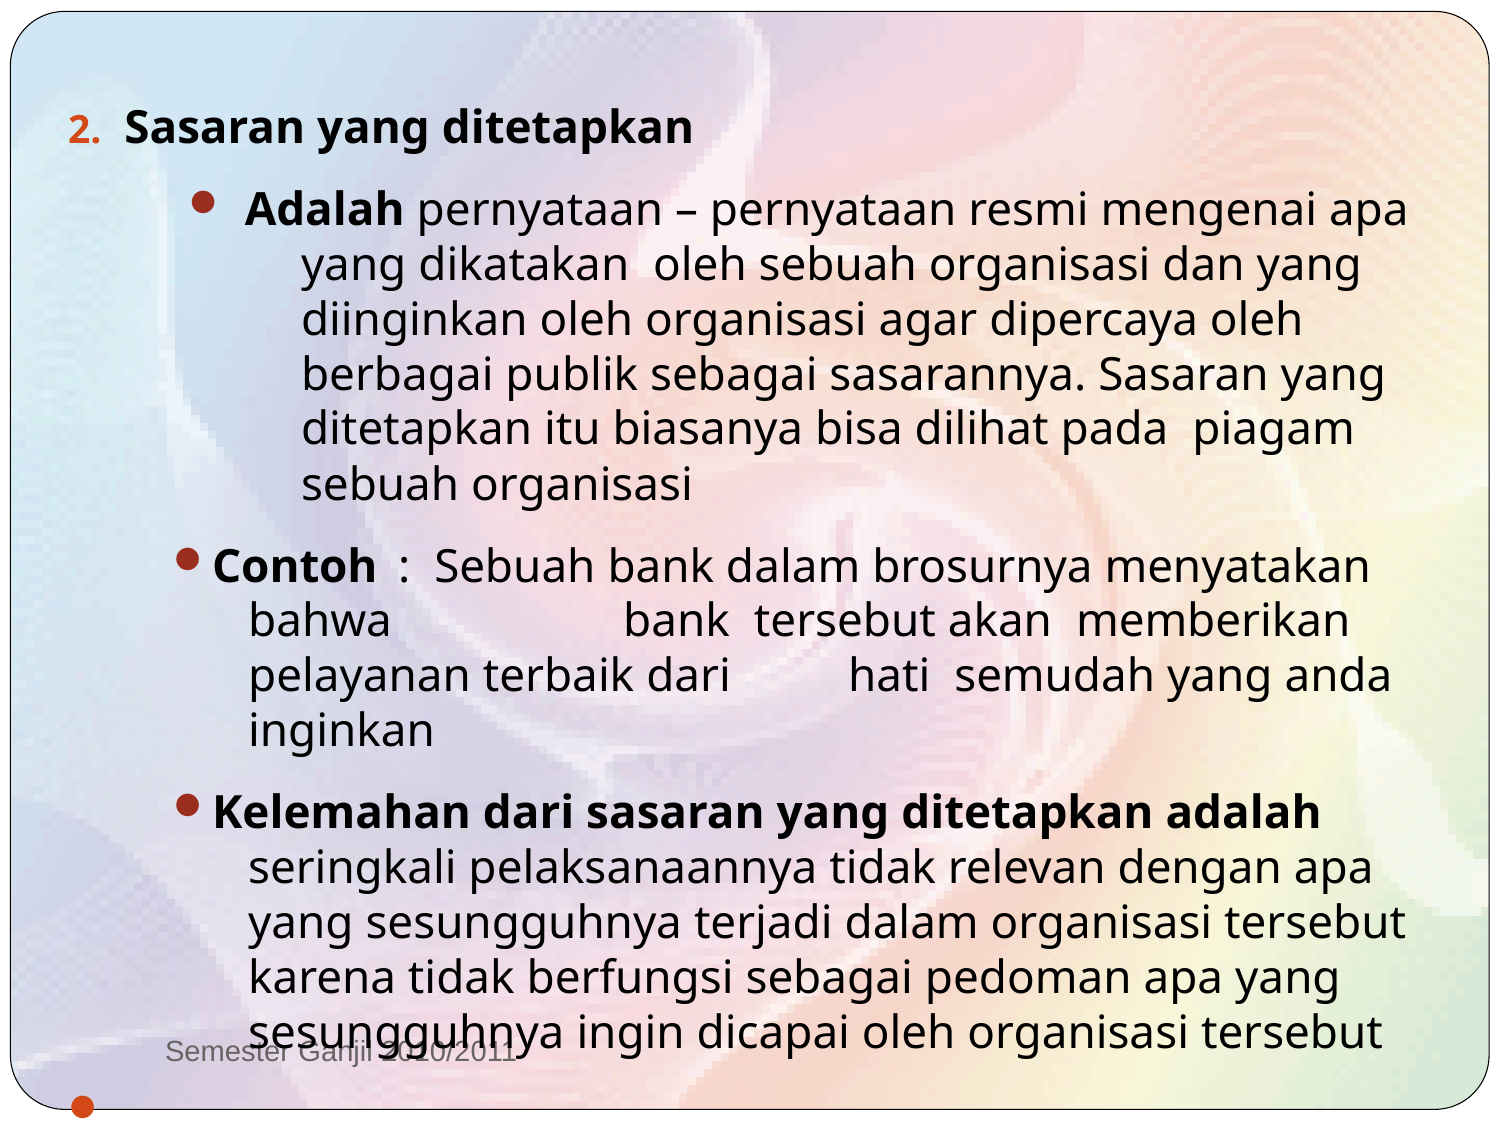

# Sasaran yang ditetapkan
Adalah pernyataan – pernyataan resmi mengenai apa yang dikatakan oleh sebuah organisasi dan yang diinginkan oleh organisasi agar dipercaya oleh berbagai publik sebagai sasarannya. Sasaran yang ditetapkan itu biasanya bisa dilihat pada piagam sebuah organisasi
Contoh	: Sebuah bank dalam brosurnya menyatakan bahwa 			bank tersebut akan memberikan pelayanan terbaik dari 		hati semudah yang anda inginkan
Kelemahan dari sasaran yang ditetapkan adalah seringkali pelaksanaannya tidak relevan dengan apa yang sesungguhnya terjadi dalam organisasi tersebut karena tidak berfungsi sebagai pedoman apa yang sesungguhnya ingin dicapai oleh organisasi tersebut
Semester Ganjil 2010/2011